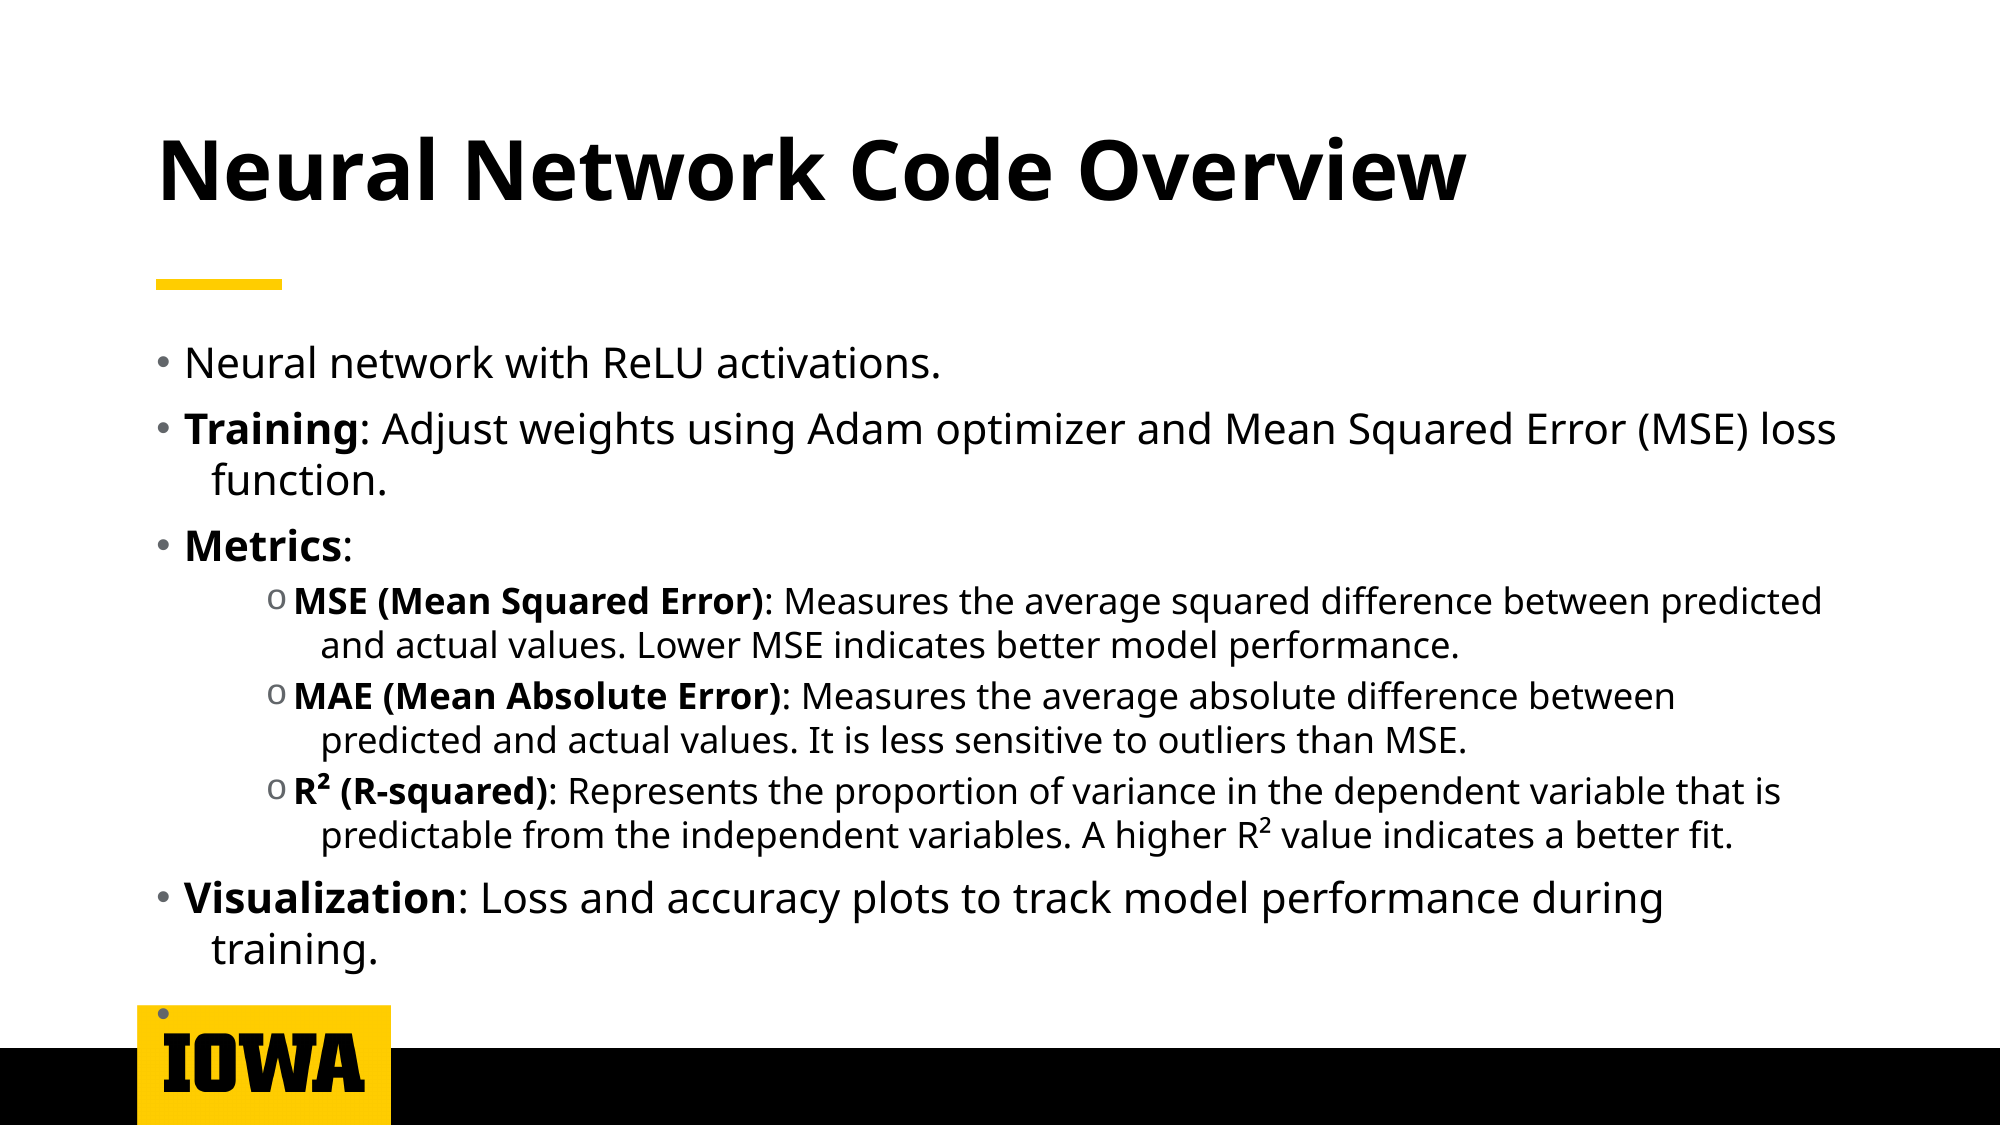

# Neural Network Code Overview
Neural network with ReLU activations.
Training: Adjust weights using Adam optimizer and Mean Squared Error (MSE) loss function.
Metrics:
MSE (Mean Squared Error): Measures the average squared difference between predicted and actual values. Lower MSE indicates better model performance.
MAE (Mean Absolute Error): Measures the average absolute difference between predicted and actual values. It is less sensitive to outliers than MSE.
R² (R-squared): Represents the proportion of variance in the dependent variable that is predictable from the independent variables. A higher R² value indicates a better fit.
Visualization: Loss and accuracy plots to track model performance during training.